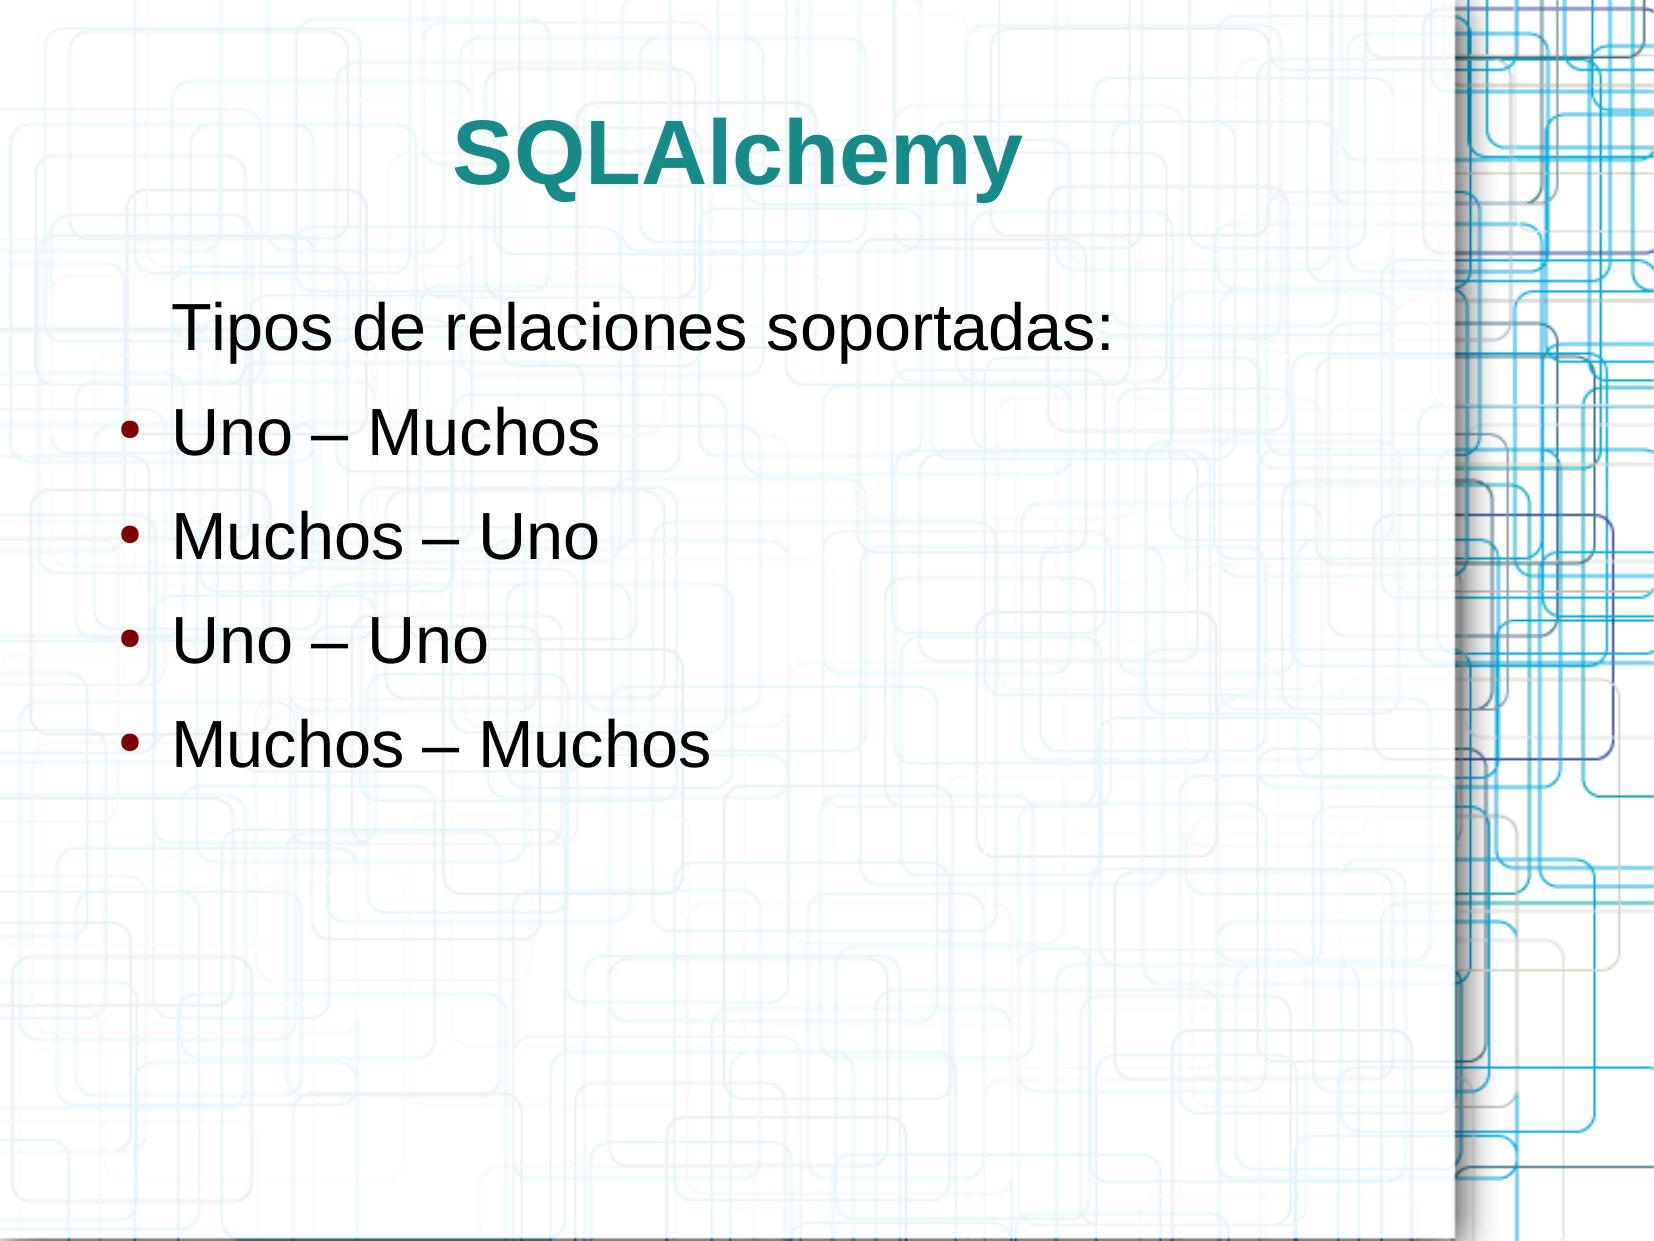

# SQLAlchemy
Tipos de relaciones soportadas:
Uno – Muchos
Muchos – Uno
Uno – Uno
Muchos – Muchos